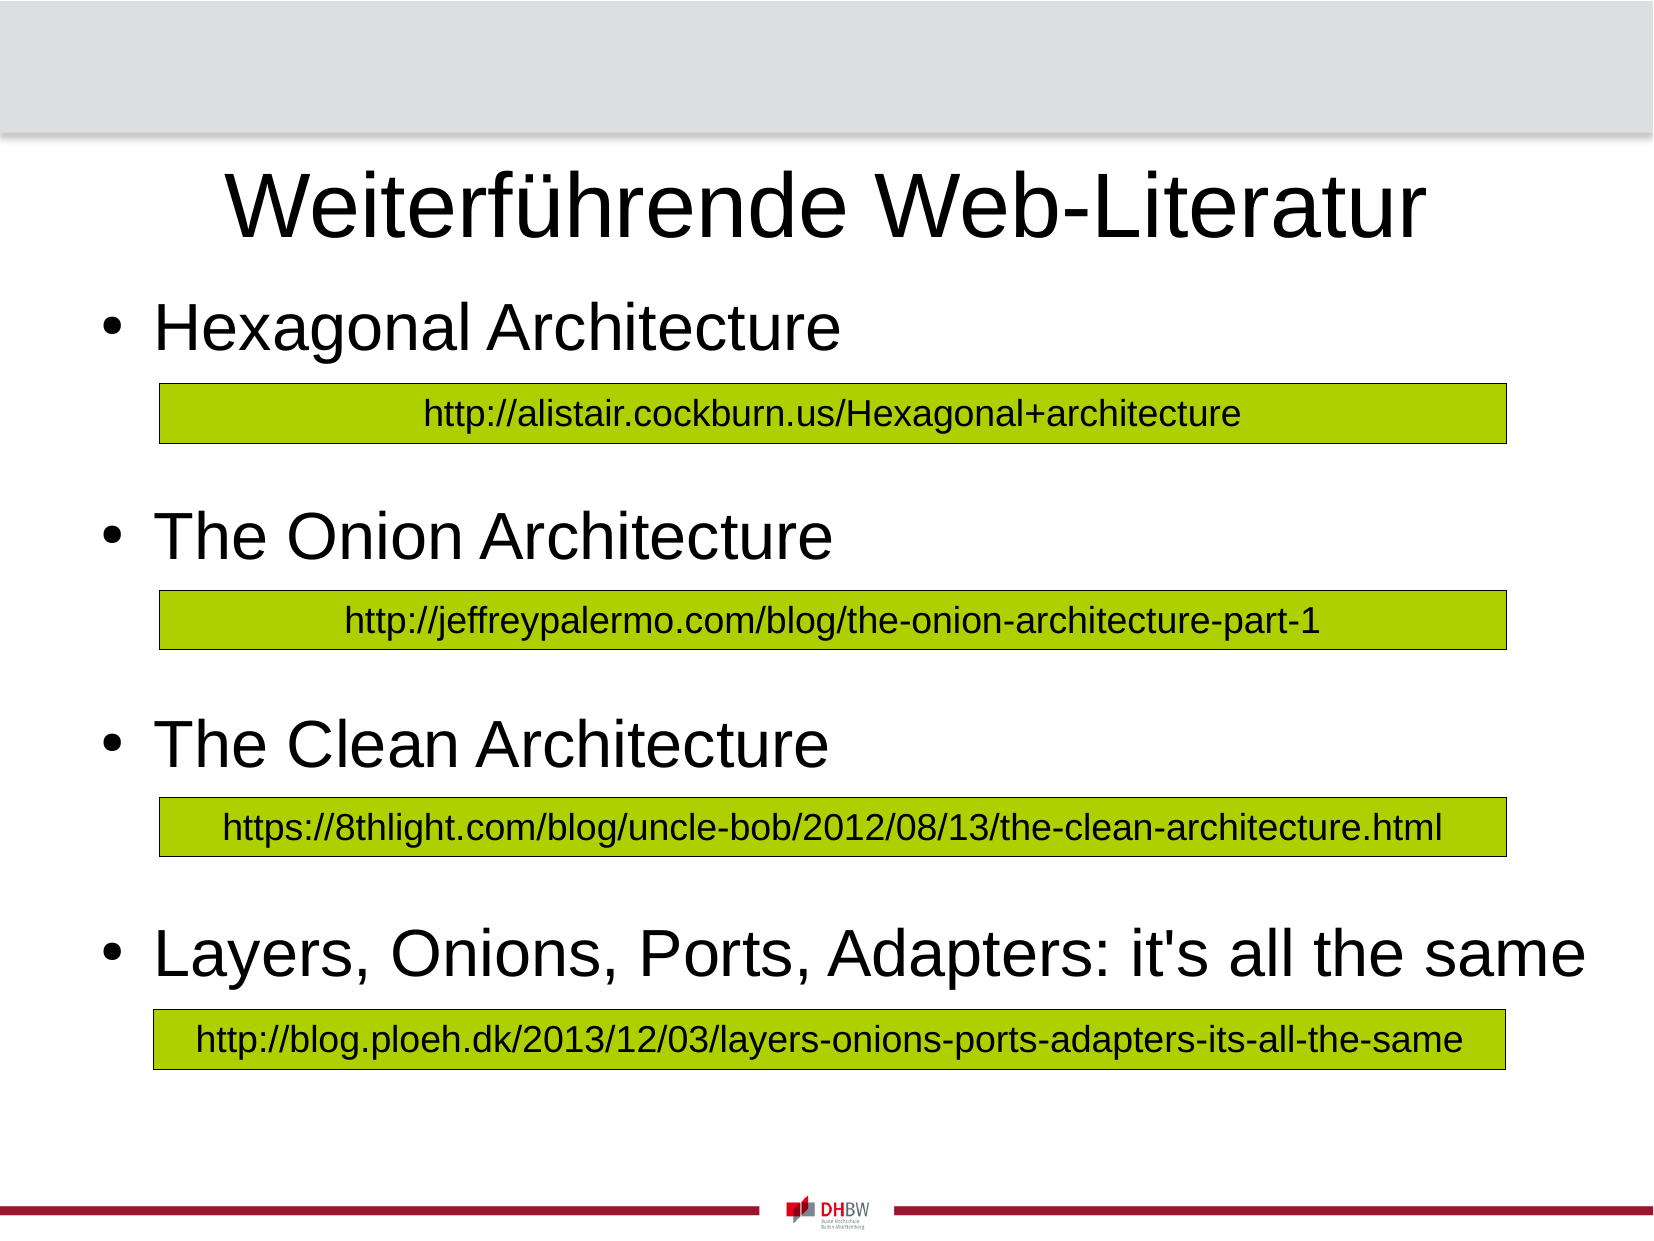

# Weiterführende Web-Literatur
Hexagonal Architecture
The Onion Architecture
The Clean Architecture
Layers, Onions, Ports, Adapters: it's all the same
http://alistair.cockburn.us/Hexagonal+architecture
http://jeffreypalermo.com/blog/the-onion-architecture-part-1
https://8thlight.com/blog/uncle-bob/2012/08/13/the-clean-architecture.html
http://blog.ploeh.dk/2013/12/03/layers-onions-ports-adapters-its-all-the-same